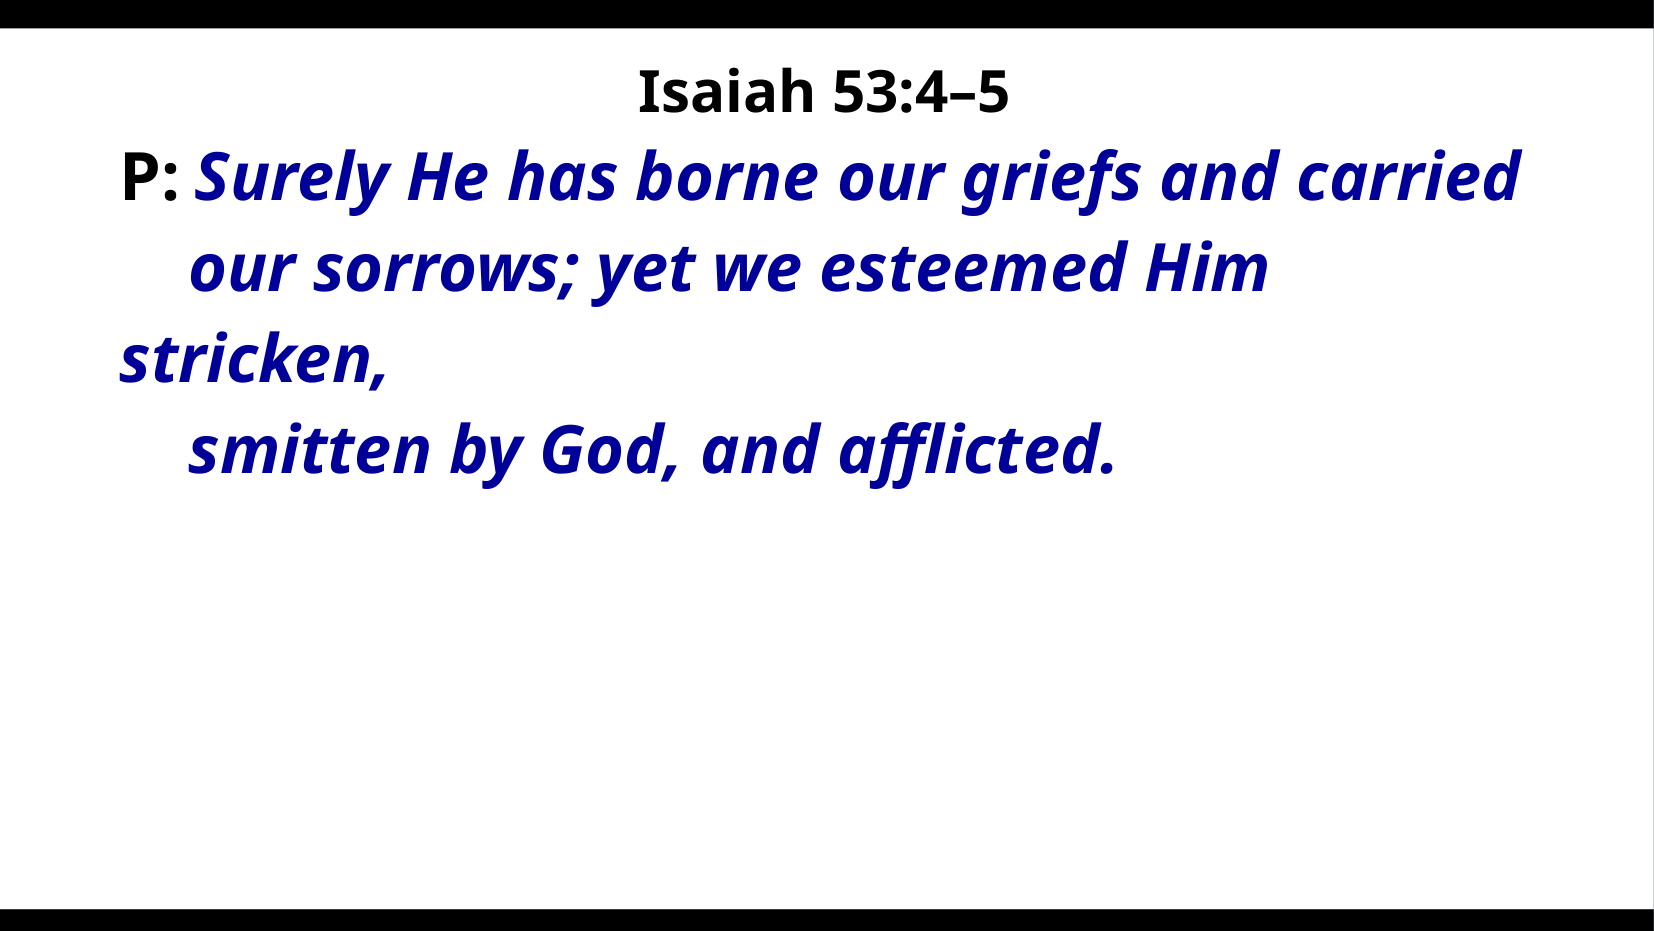

Isaiah 53:4–5
P:	Surely He has borne our griefs and carried
 our sorrows; yet we esteemed Him stricken,
 smitten by God, and afflicted.